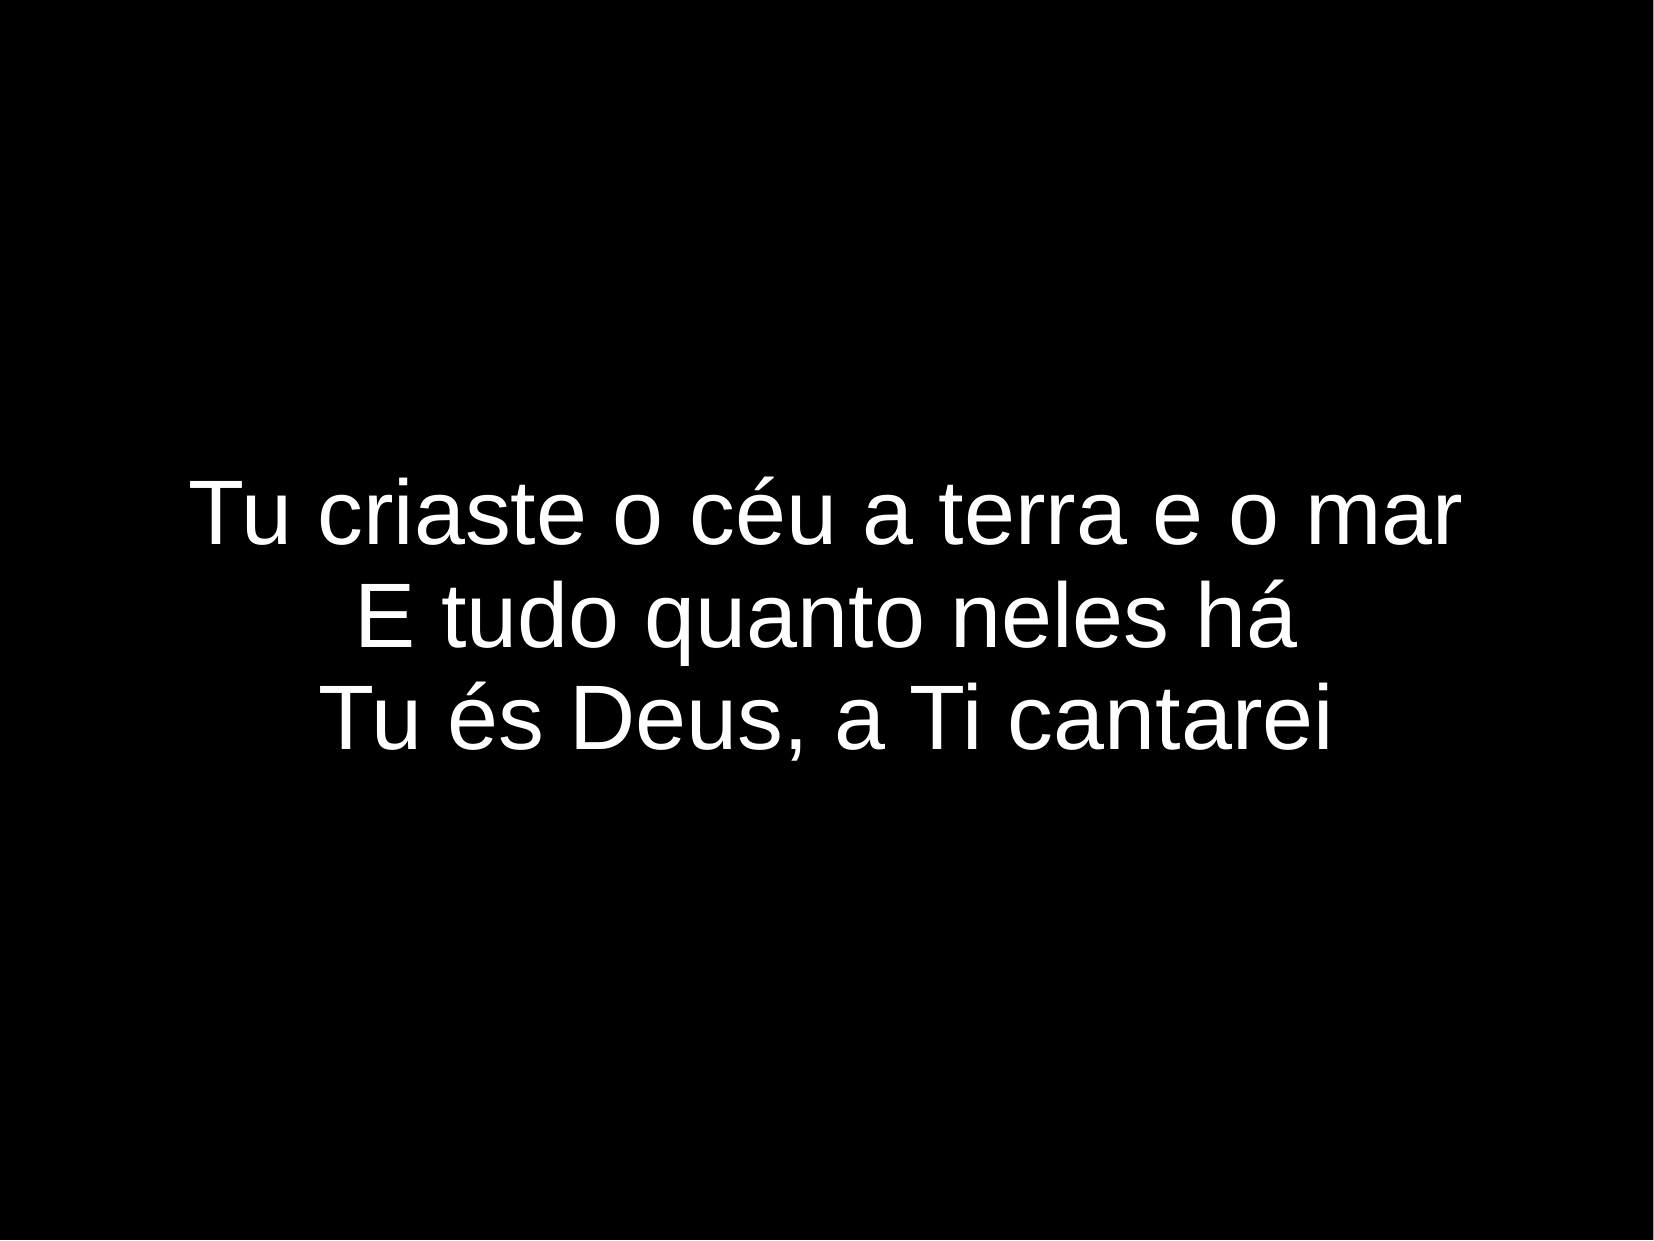

# Tu criaste o céu a terra e o mar
E tudo quanto neles há
Tu és Deus, a Ti cantarei